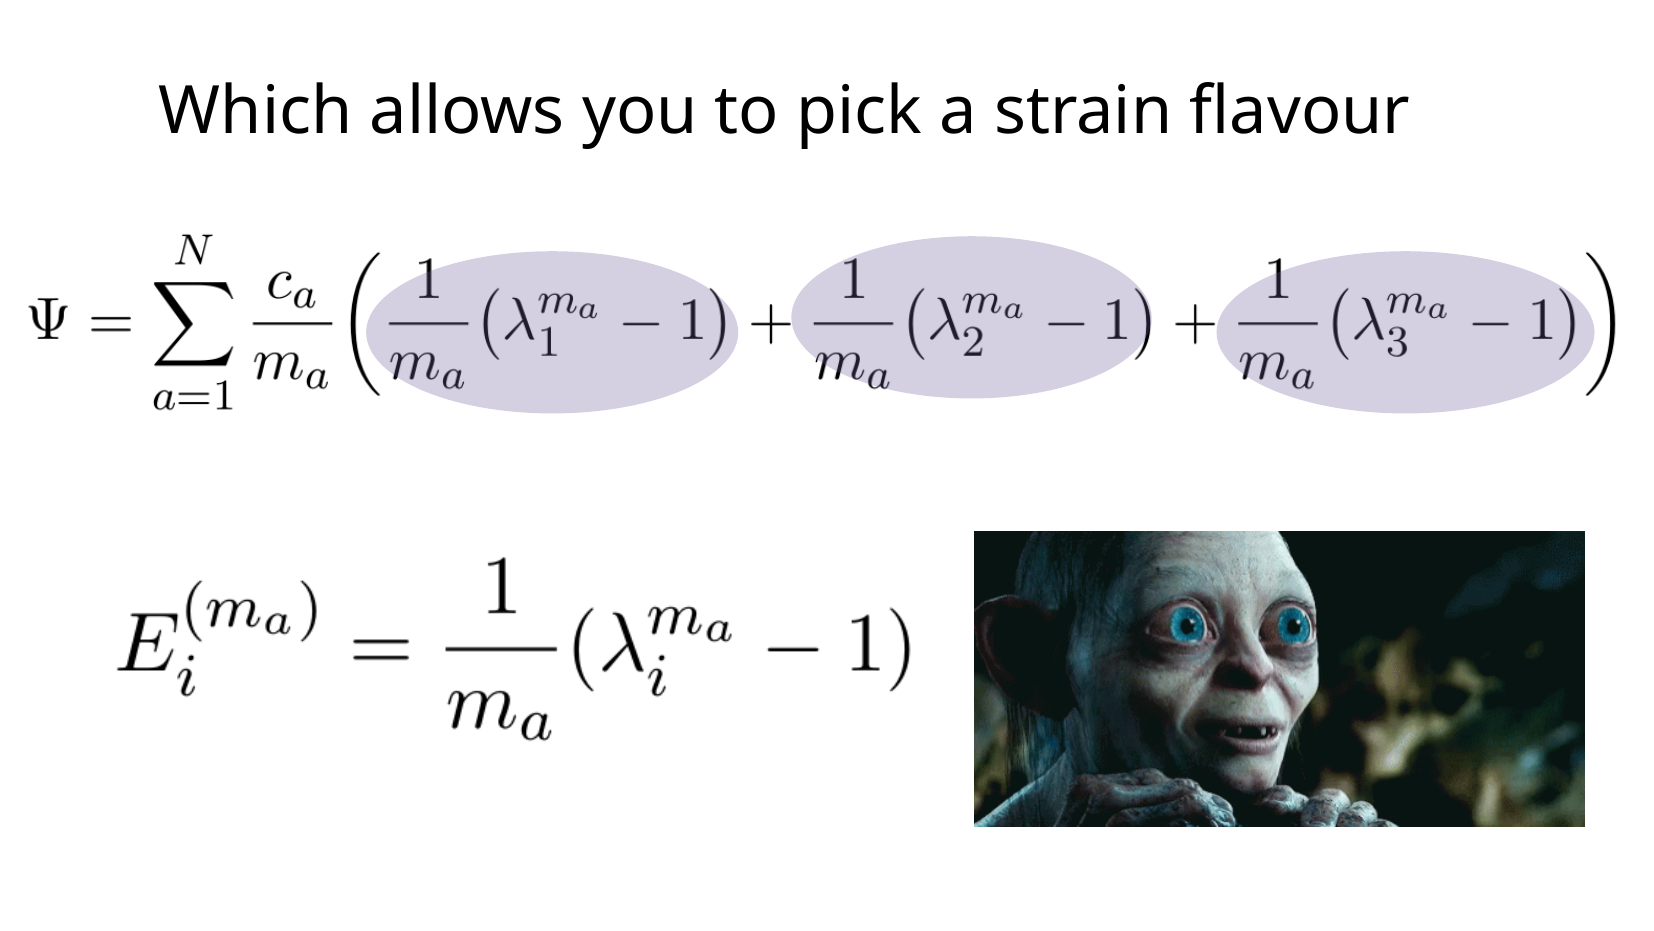

# Which allows you to pick a strain flavour